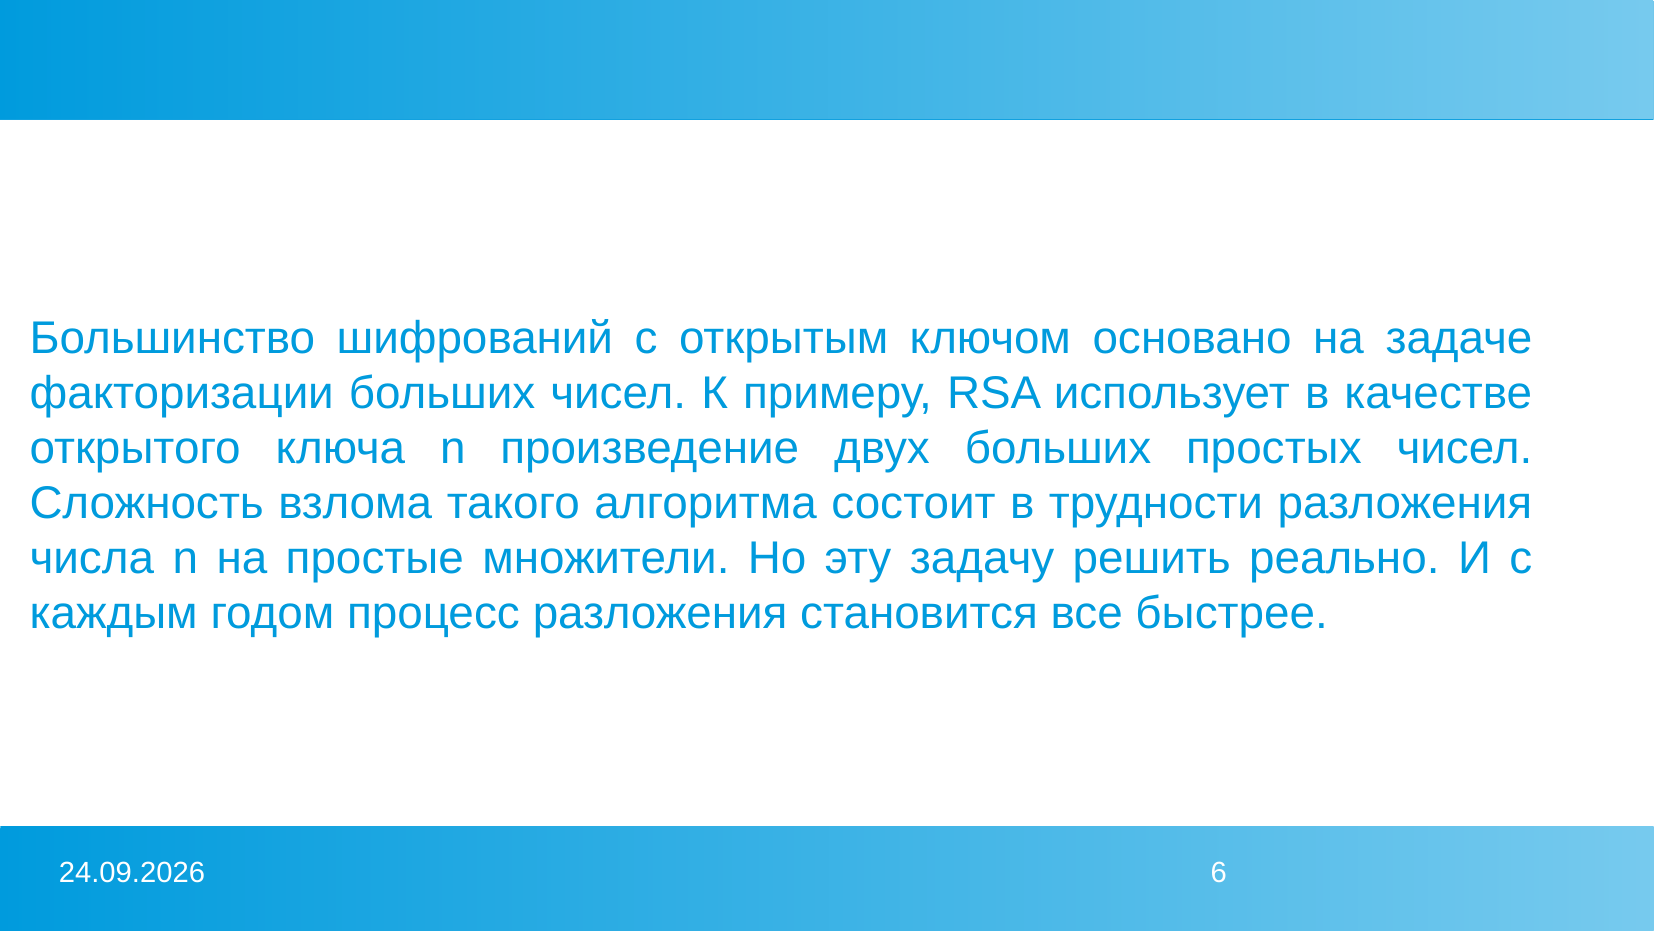

# Большинство шифрований с открытым ключом основано на задаче факторизации больших чисел. К примеру, RSA использует в качестве открытого ключа n произведение двух больших простых чисел. Сложность взлома такого алгоритма состоит в трудности разложения числа n на простые множители. Но эту задачу решить реально. И с каждым годом процесс разложения становится все быстрее.